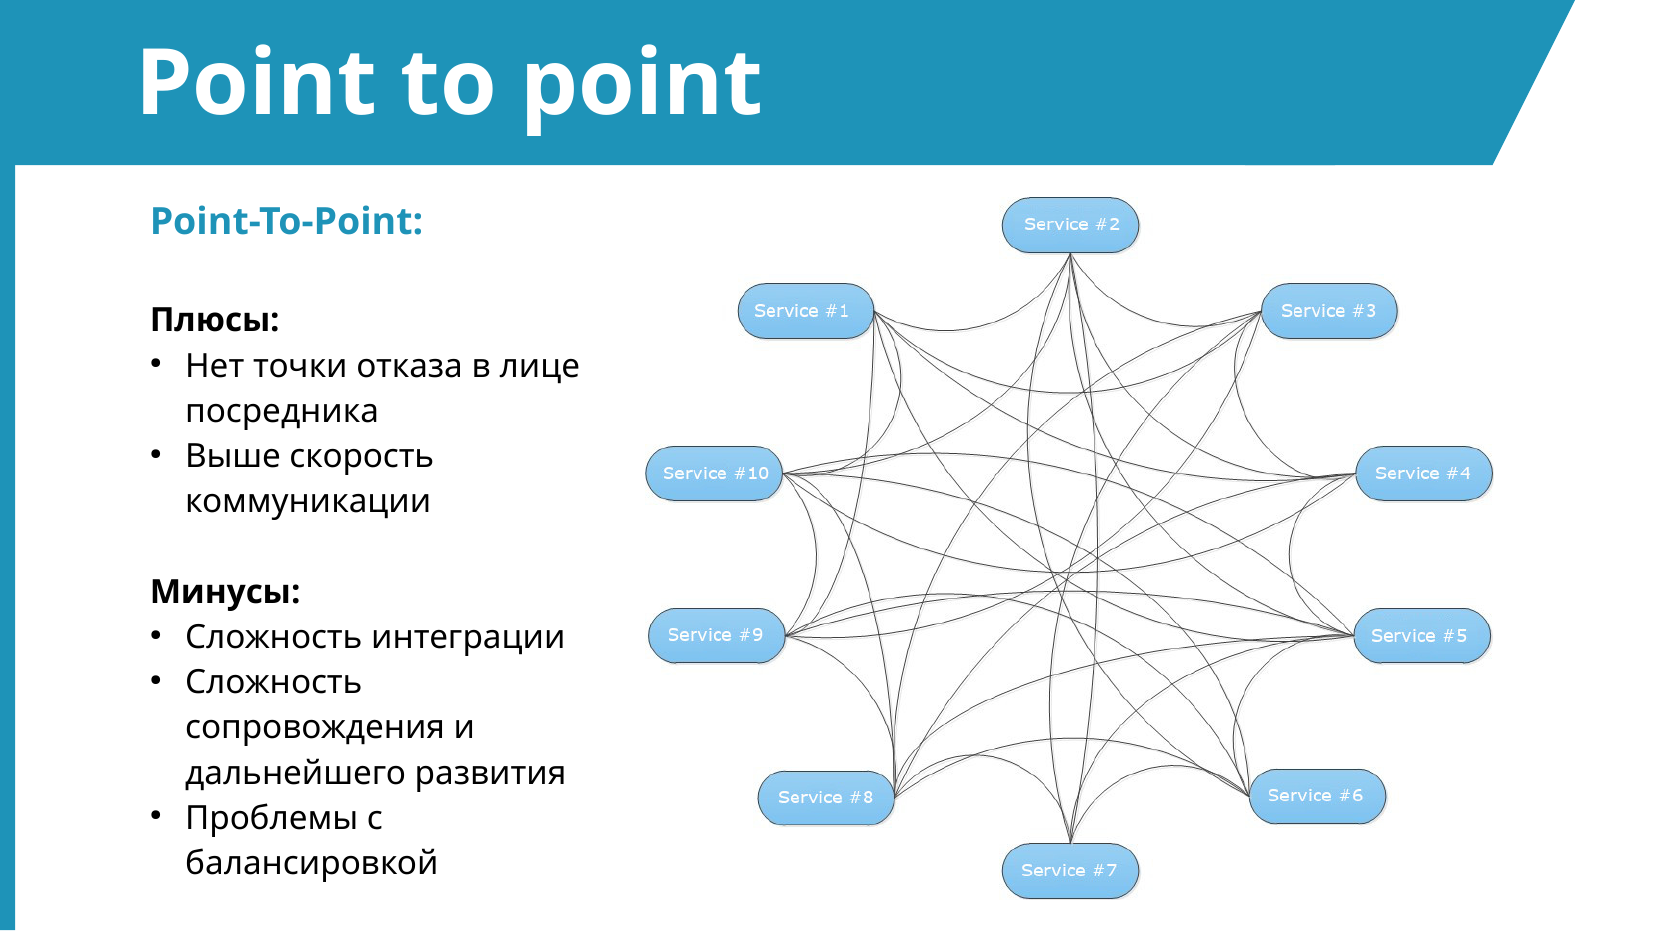

# Point to point
Point-To-Point:
Плюсы:
Нет точки отказа в лице посредника
Выше скорость коммуникации
Минусы:
Сложность интеграции
Сложность сопровождения и дальнейшего развития
Проблемы с балансировкой